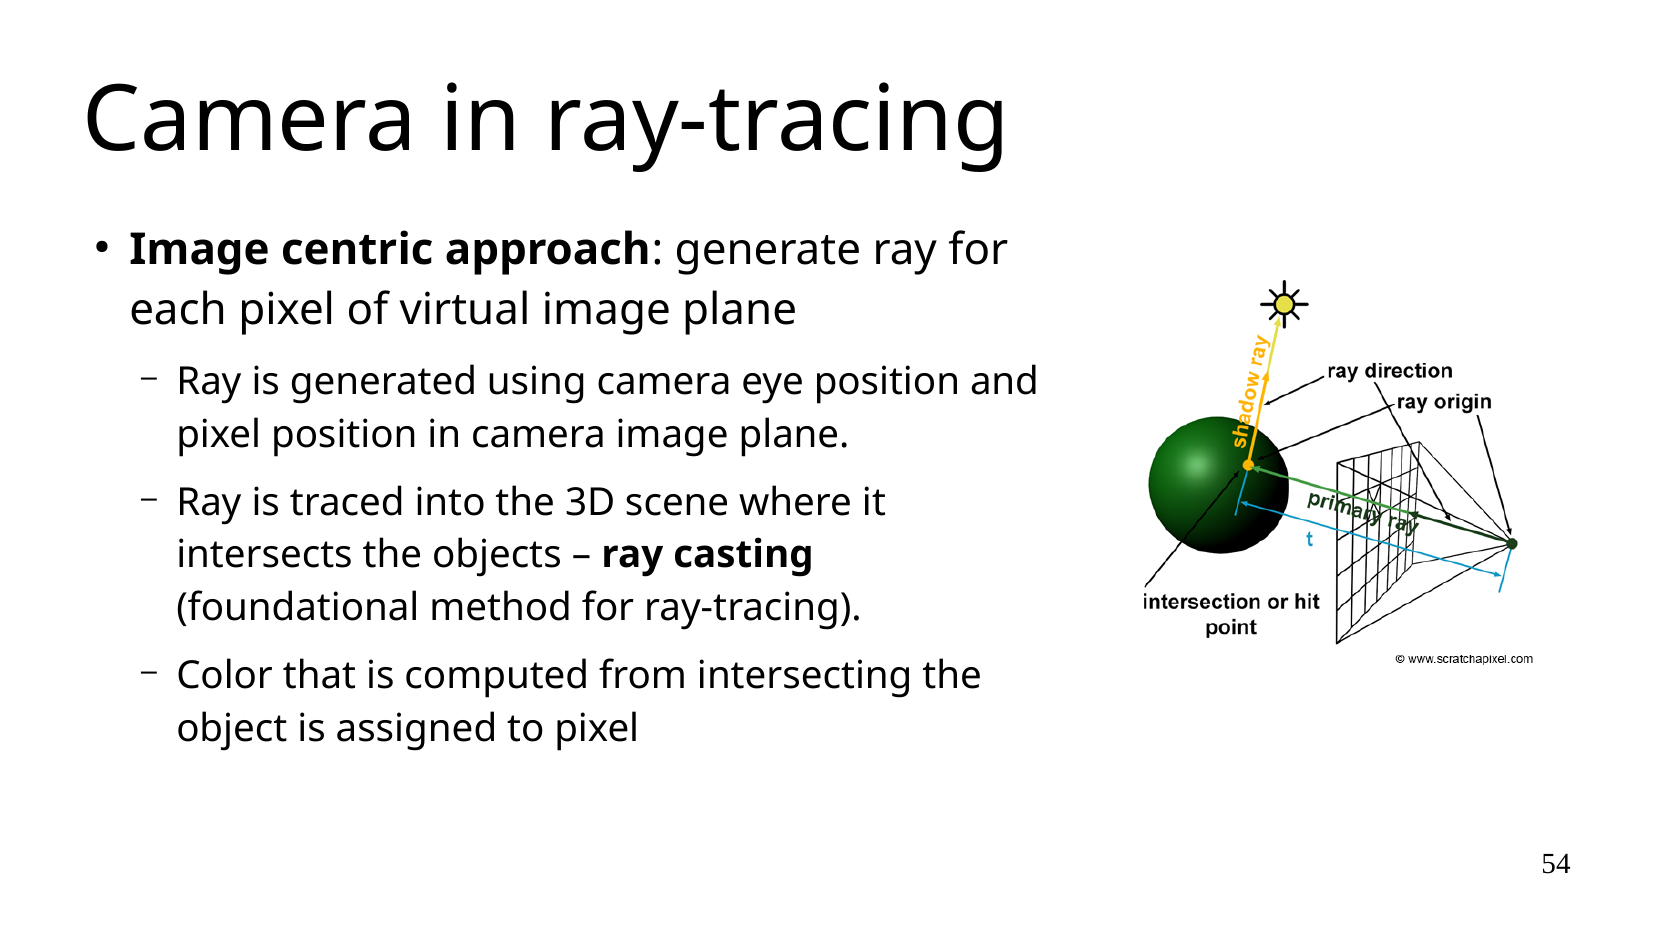

# Camera in ray-tracing
Image centric approach: generate ray for each pixel of virtual image plane
Ray is generated using camera eye position and pixel position in camera image plane.
Ray is traced into the 3D scene where it intersects the objects – ray casting (foundational method for ray-tracing).
Color that is computed from intersecting the object is assigned to pixel
54